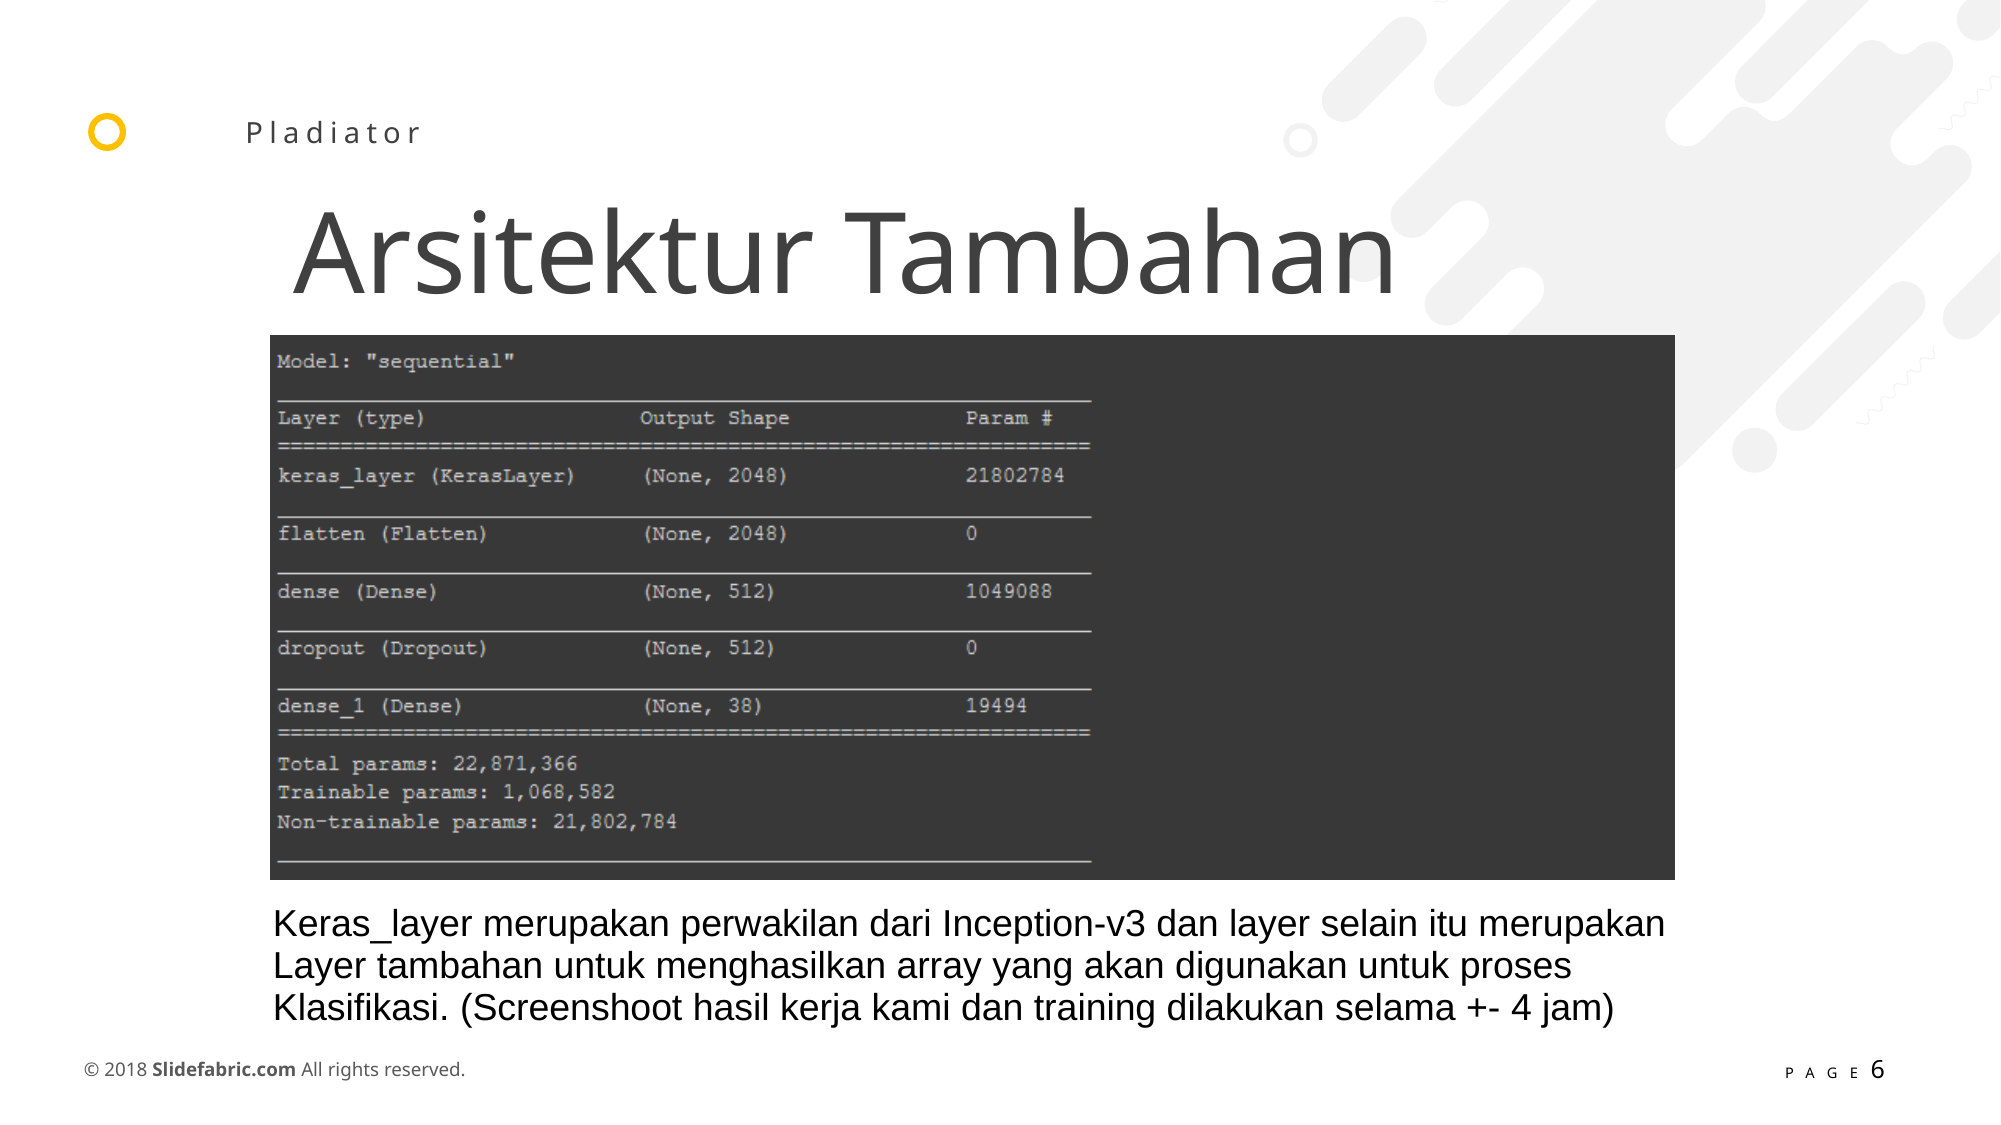

Pladiator
Arsitektur Tambahan
Keras_layer merupakan perwakilan dari Inception-v3 dan layer selain itu merupakan
Layer tambahan untuk menghasilkan array yang akan digunakan untuk proses
Klasifikasi. (Screenshoot hasil kerja kami dan training dilakukan selama +- 4 jam)